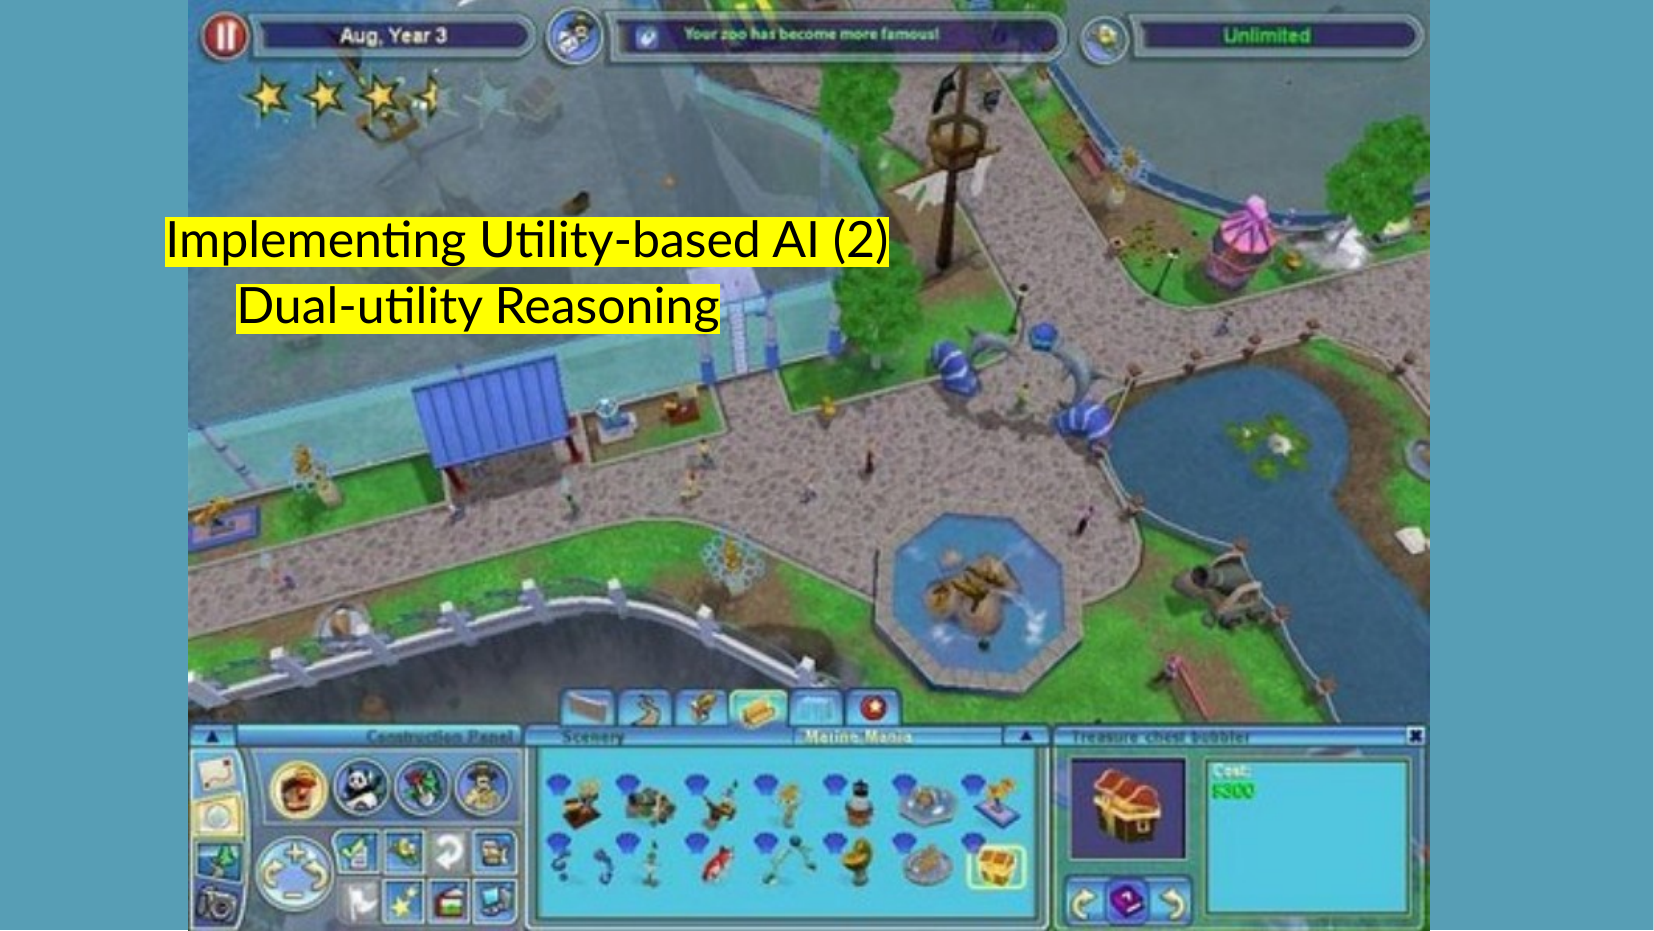

# Implementing Utility-based AI (2)
Dual-utility Reasoning